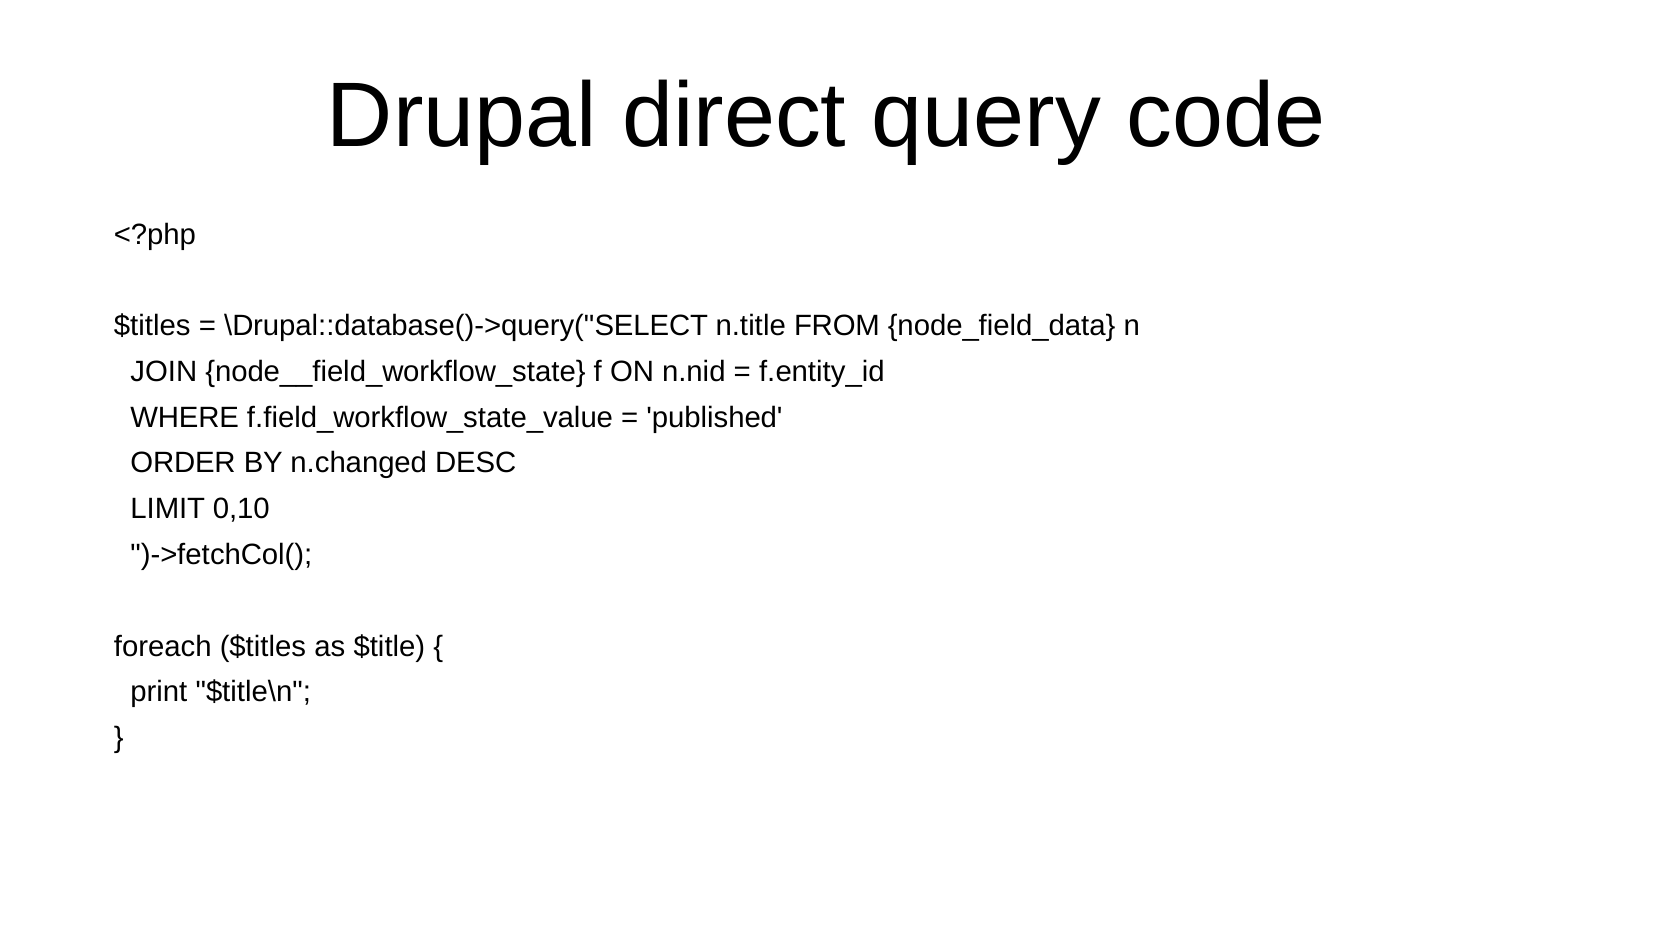

# Drupal direct query code
<?php
$titles = \Drupal::database()->query("SELECT n.title FROM {node_field_data} n
 JOIN {node__field_workflow_state} f ON n.nid = f.entity_id
 WHERE f.field_workflow_state_value = 'published'
 ORDER BY n.changed DESC
 LIMIT 0,10
 ")->fetchCol();
foreach ($titles as $title) {
 print "$title\n";
}